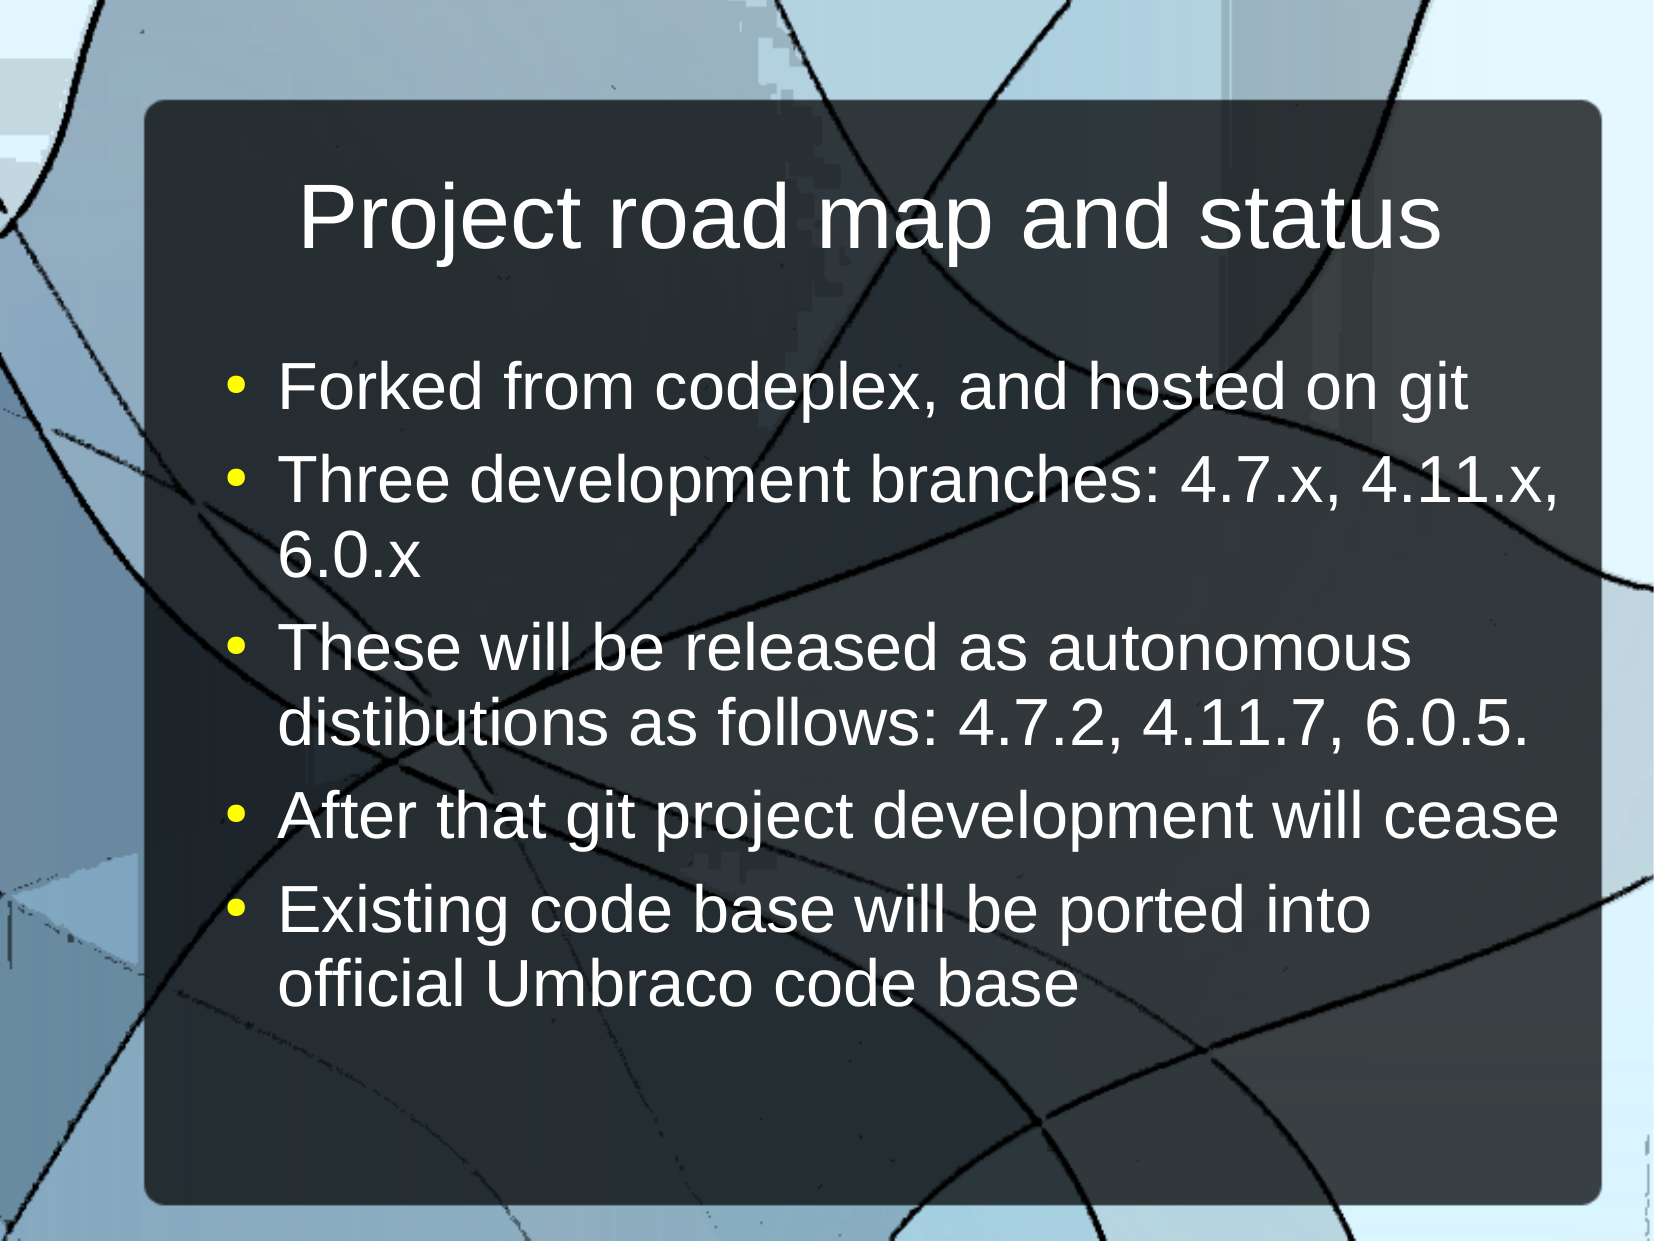

# Project road map and status
Forked from codeplex, and hosted on git
Three development branches: 4.7.x, 4.11.x, 6.0.x
These will be released as autonomous distibutions as follows: 4.7.2, 4.11.7, 6.0.5.
After that git project development will cease
Existing code base will be ported into official Umbraco code base